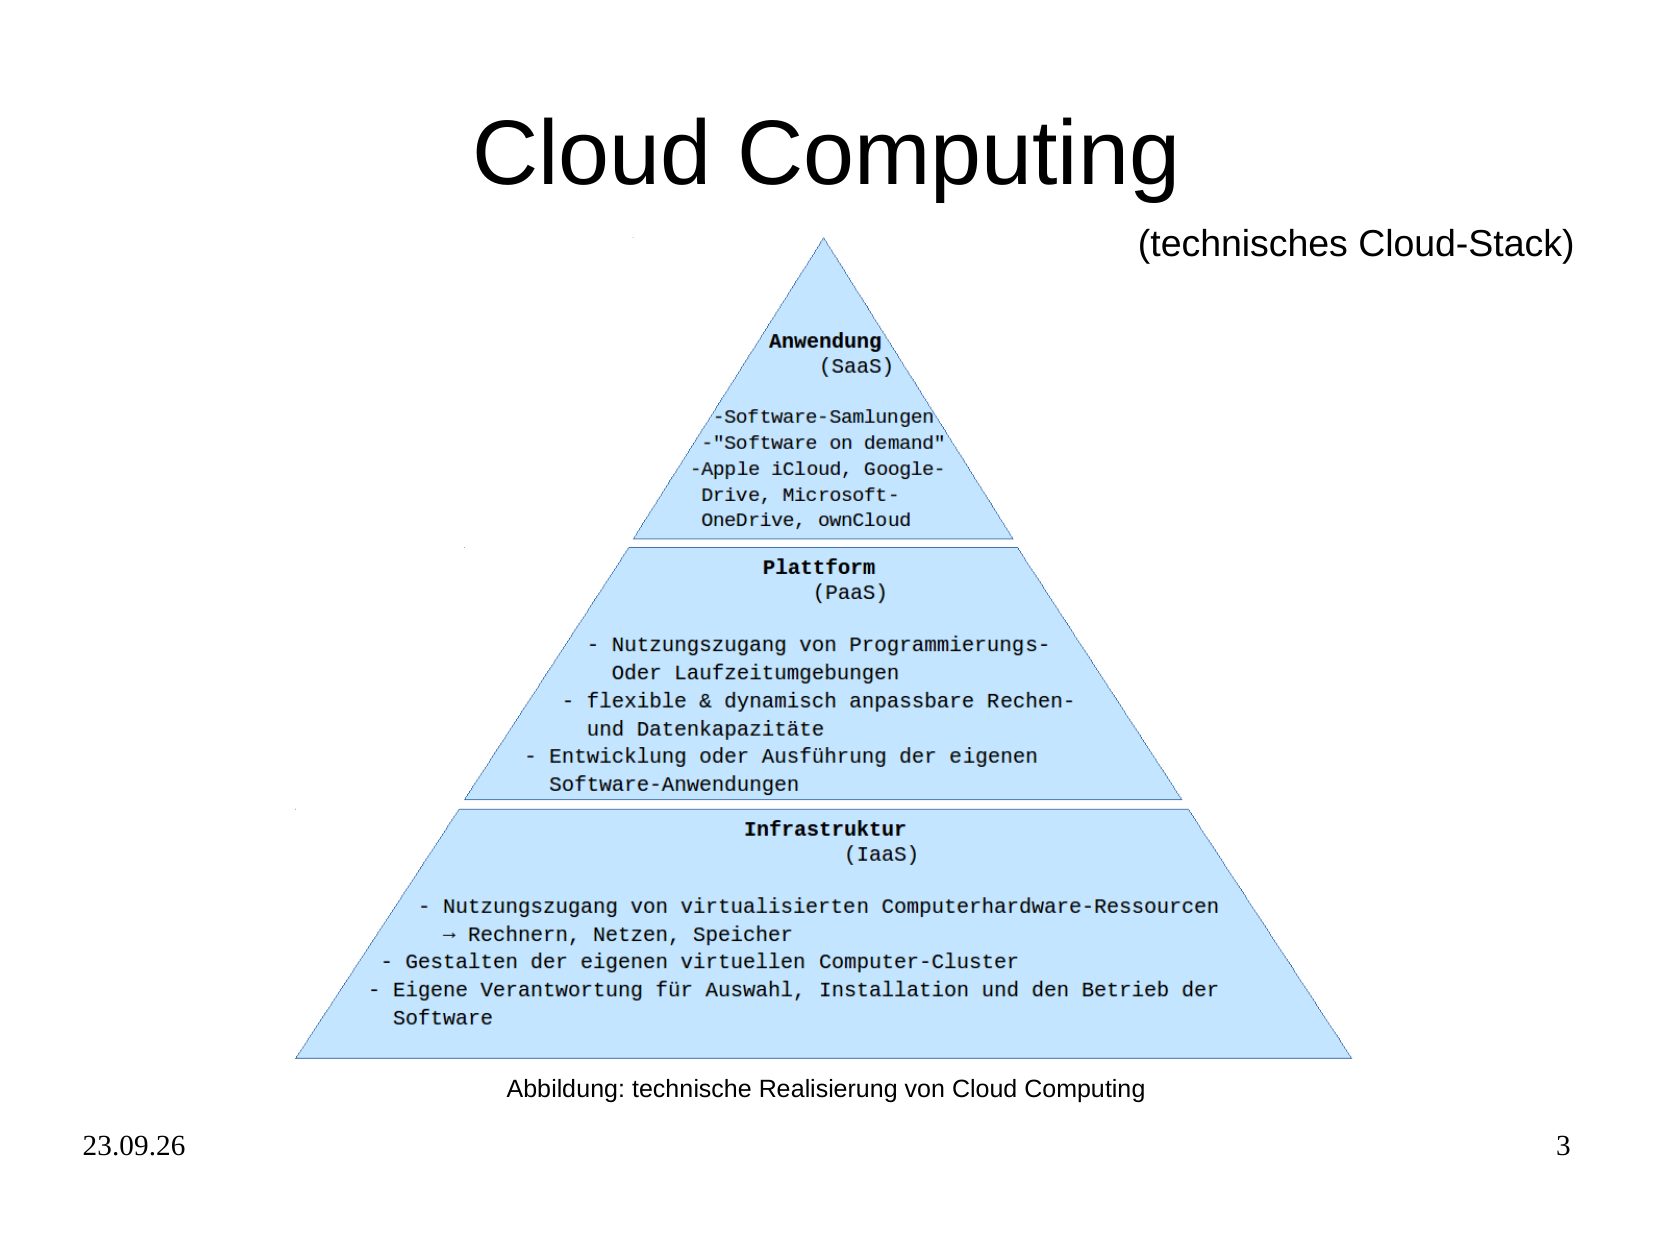

# Cloud Computing
(technisches Cloud-Stack)
Abbildung: technische Realisierung von Cloud Computing
3